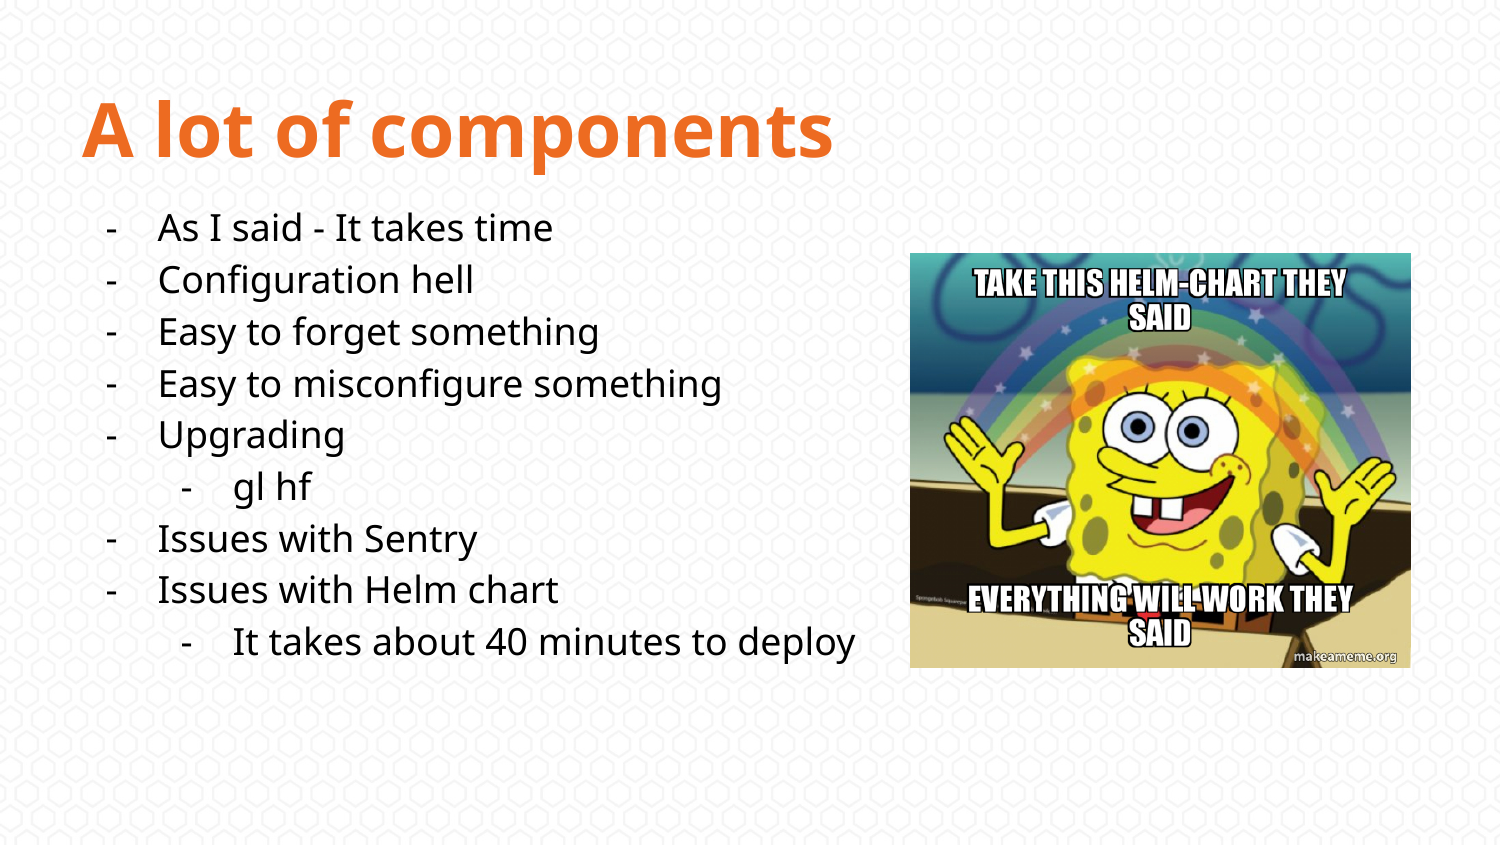

A lot of components
# As I said - It takes time
Configuration hell
Easy to forget something
Easy to misconfigure something
Upgrading
gl hf
Issues with Sentry
Issues with Helm chart
It takes about 40 minutes to deploy